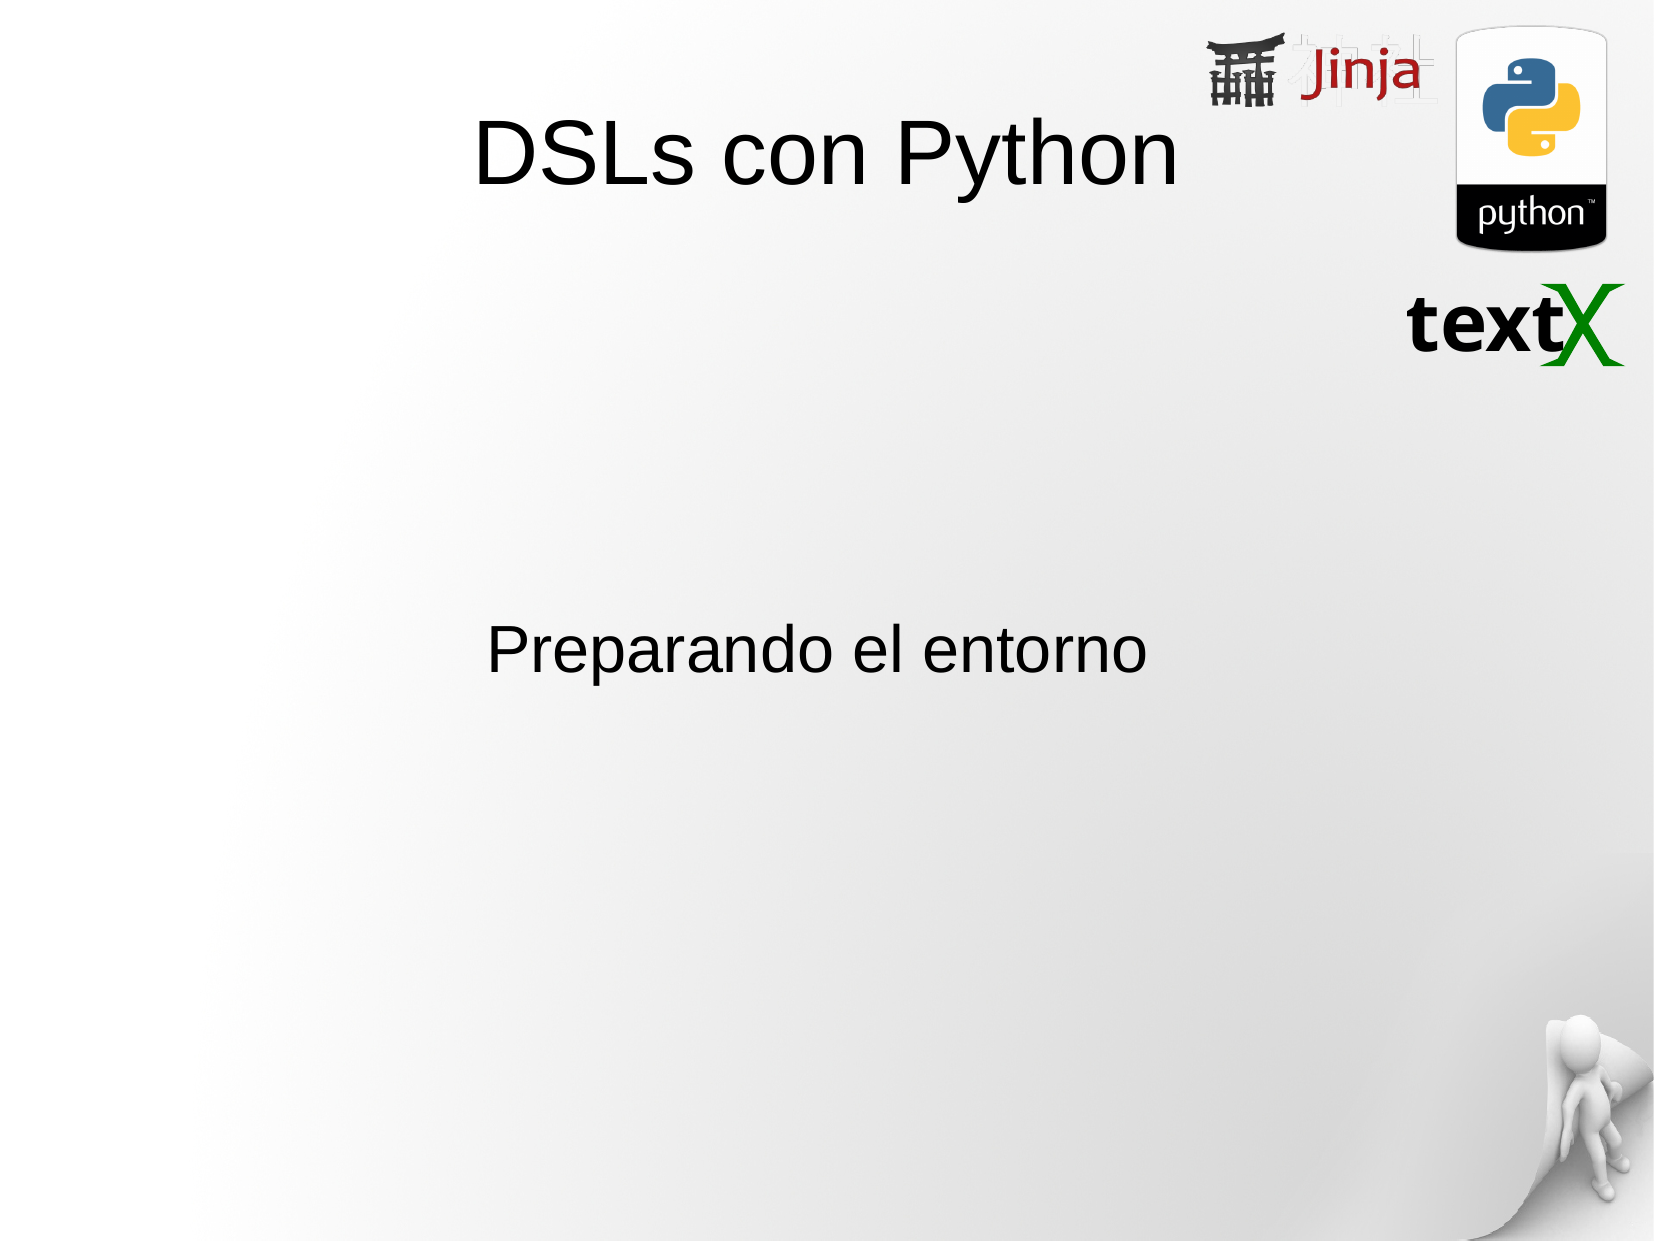

# DSLs con Python
Preparando el entorno